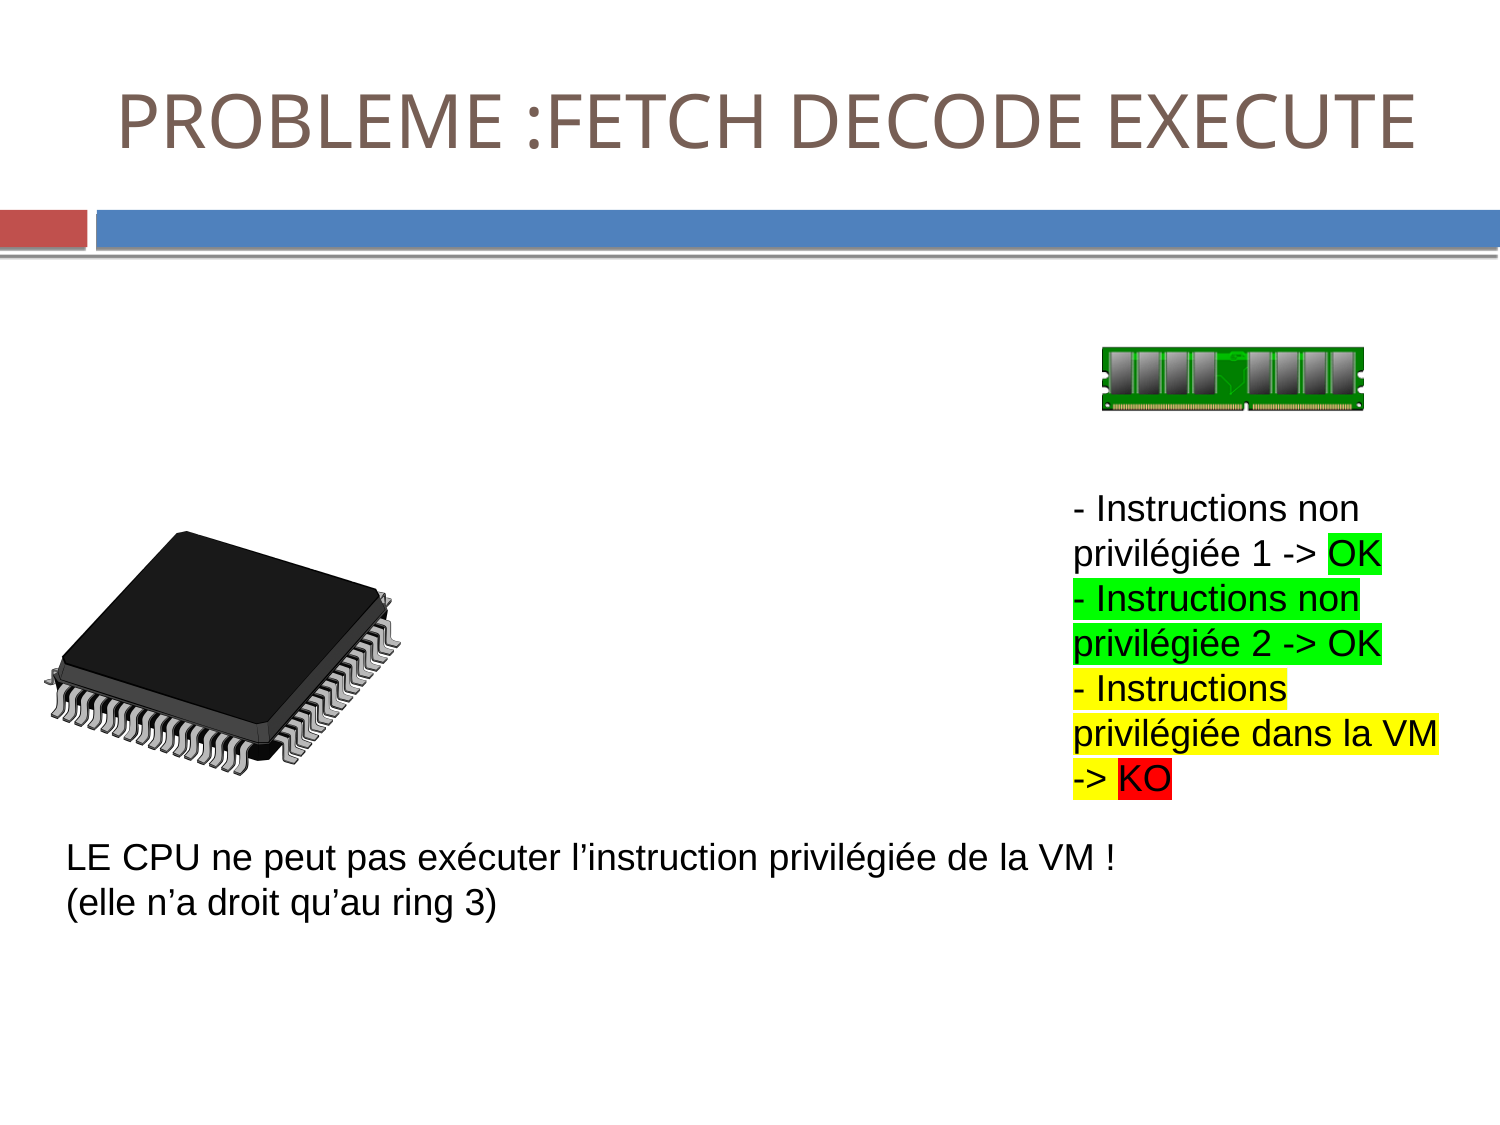

PROBLEME :FETCH DECODE EXECUTE
- Instructions non privilégiée 1 -> OK
- Instructions non privilégiée 2 -> OK
- Instructions privilégiée dans la VM -> KO
LE CPU ne peut pas exécuter l’instruction privilégiée de la VM !
(elle n’a droit qu’au ring 3)